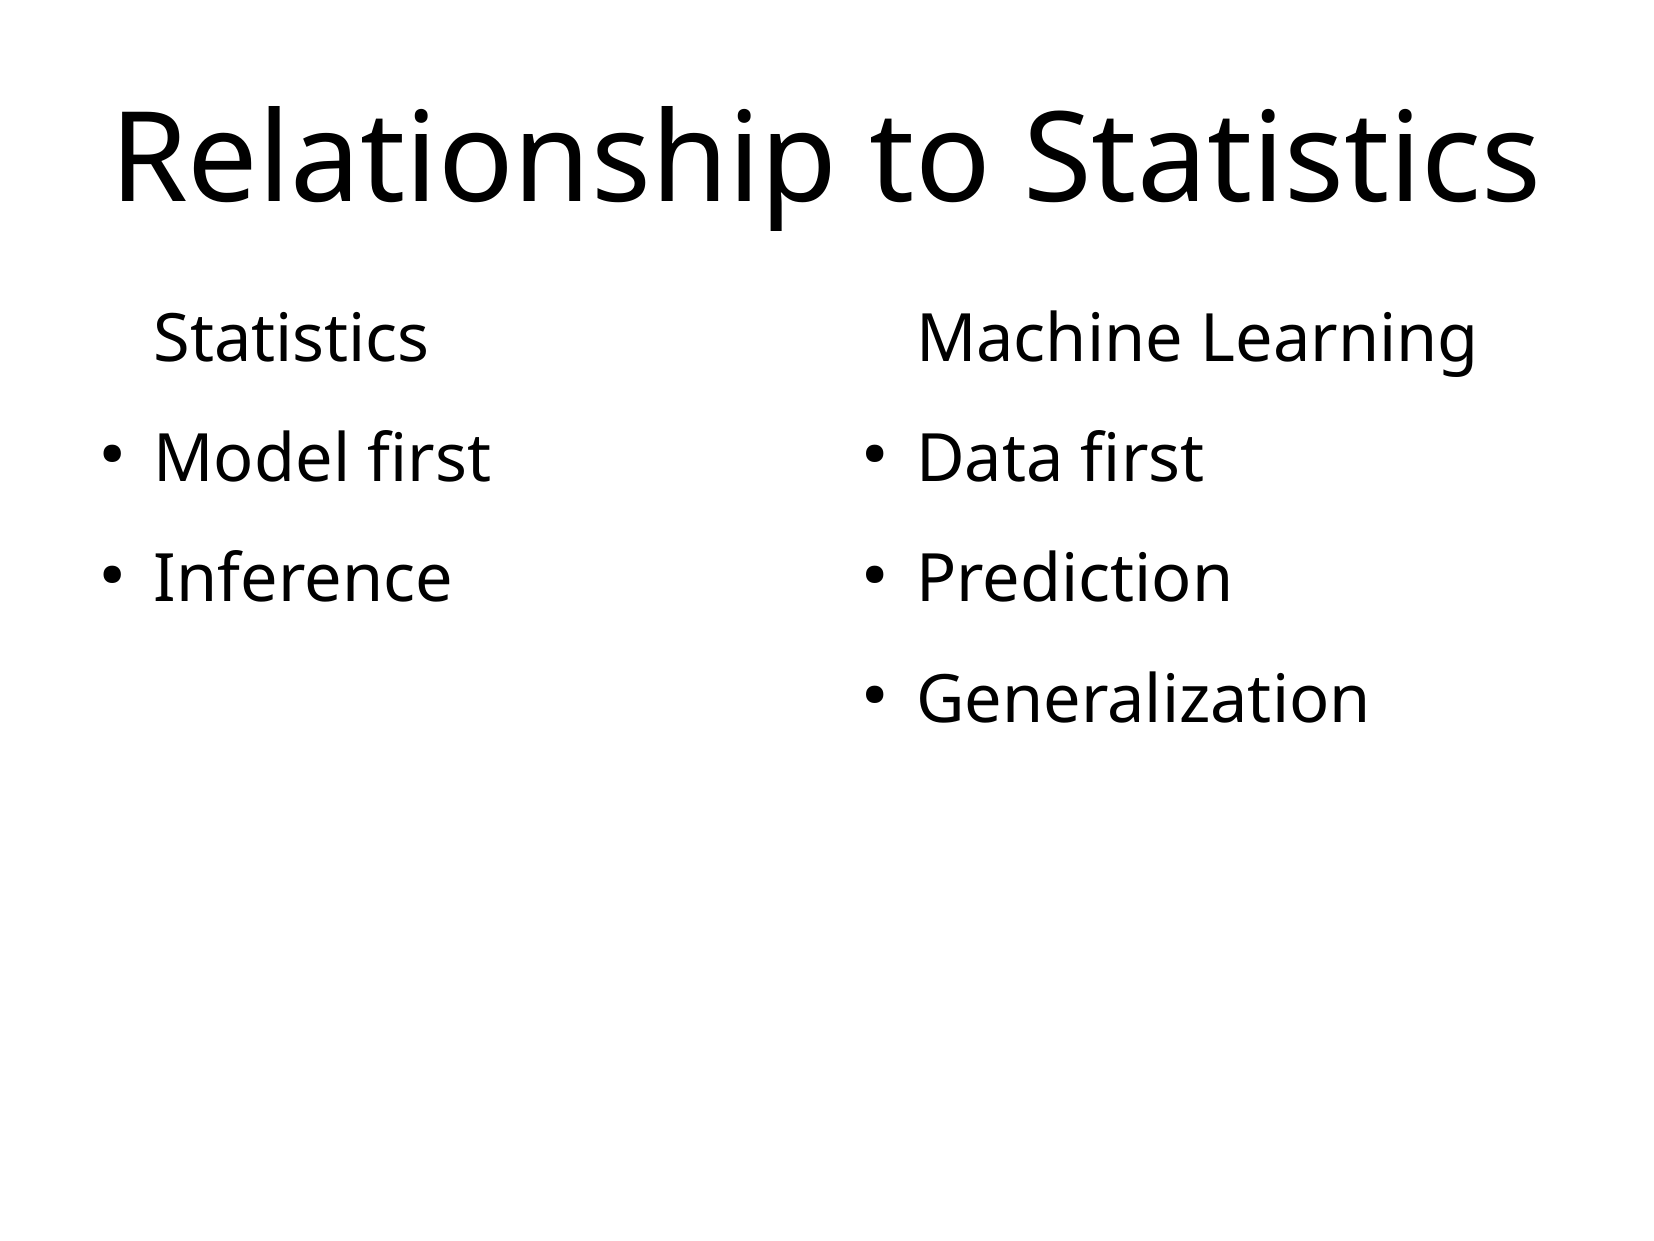

# Relationship to Statistics
Statistics
Model first
Inference
Machine Learning
Data first
Prediction
Generalization